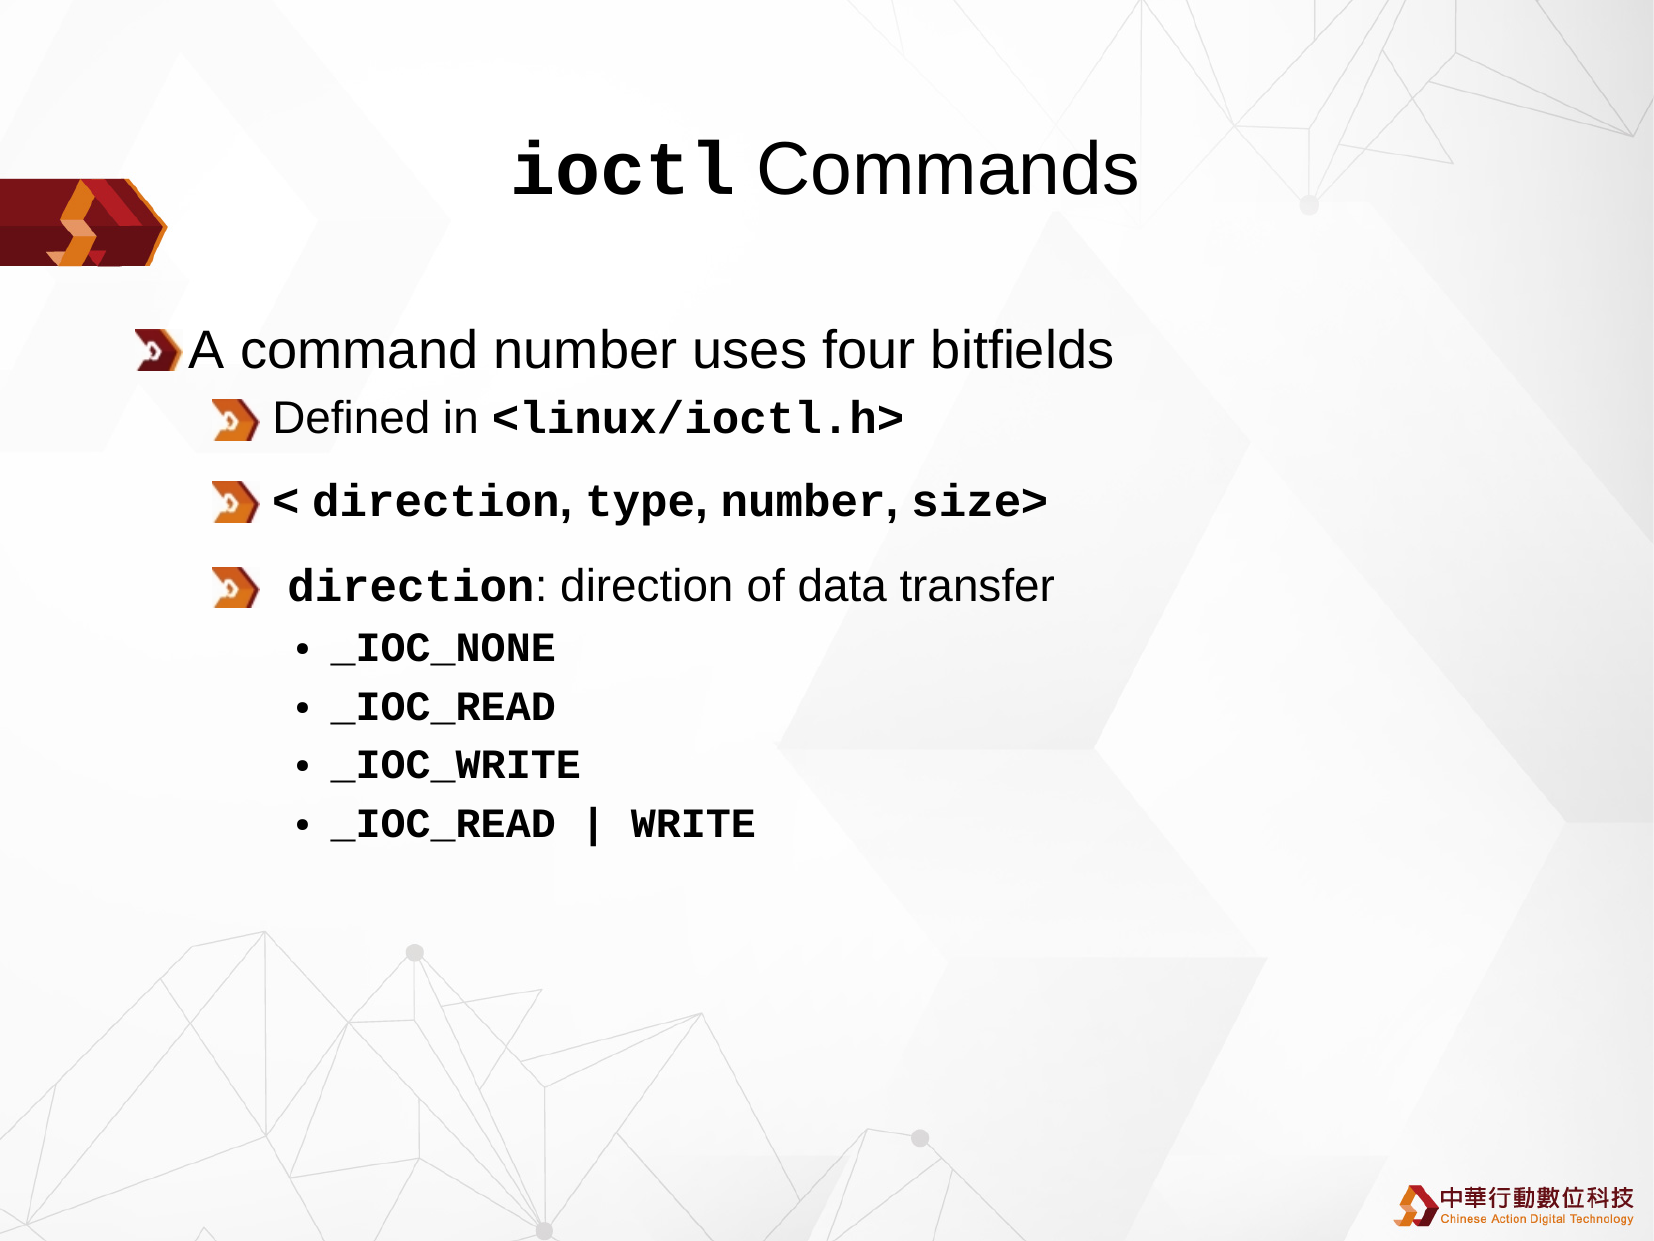

# ioctl Commands
A command number uses four bitfields
 Defined in <linux/ioctl.h>
 < direction, type, number, size>
 direction: direction of data transfer
_IOC_NONE
_IOC_READ
_IOC_WRITE
_IOC_READ | WRITE